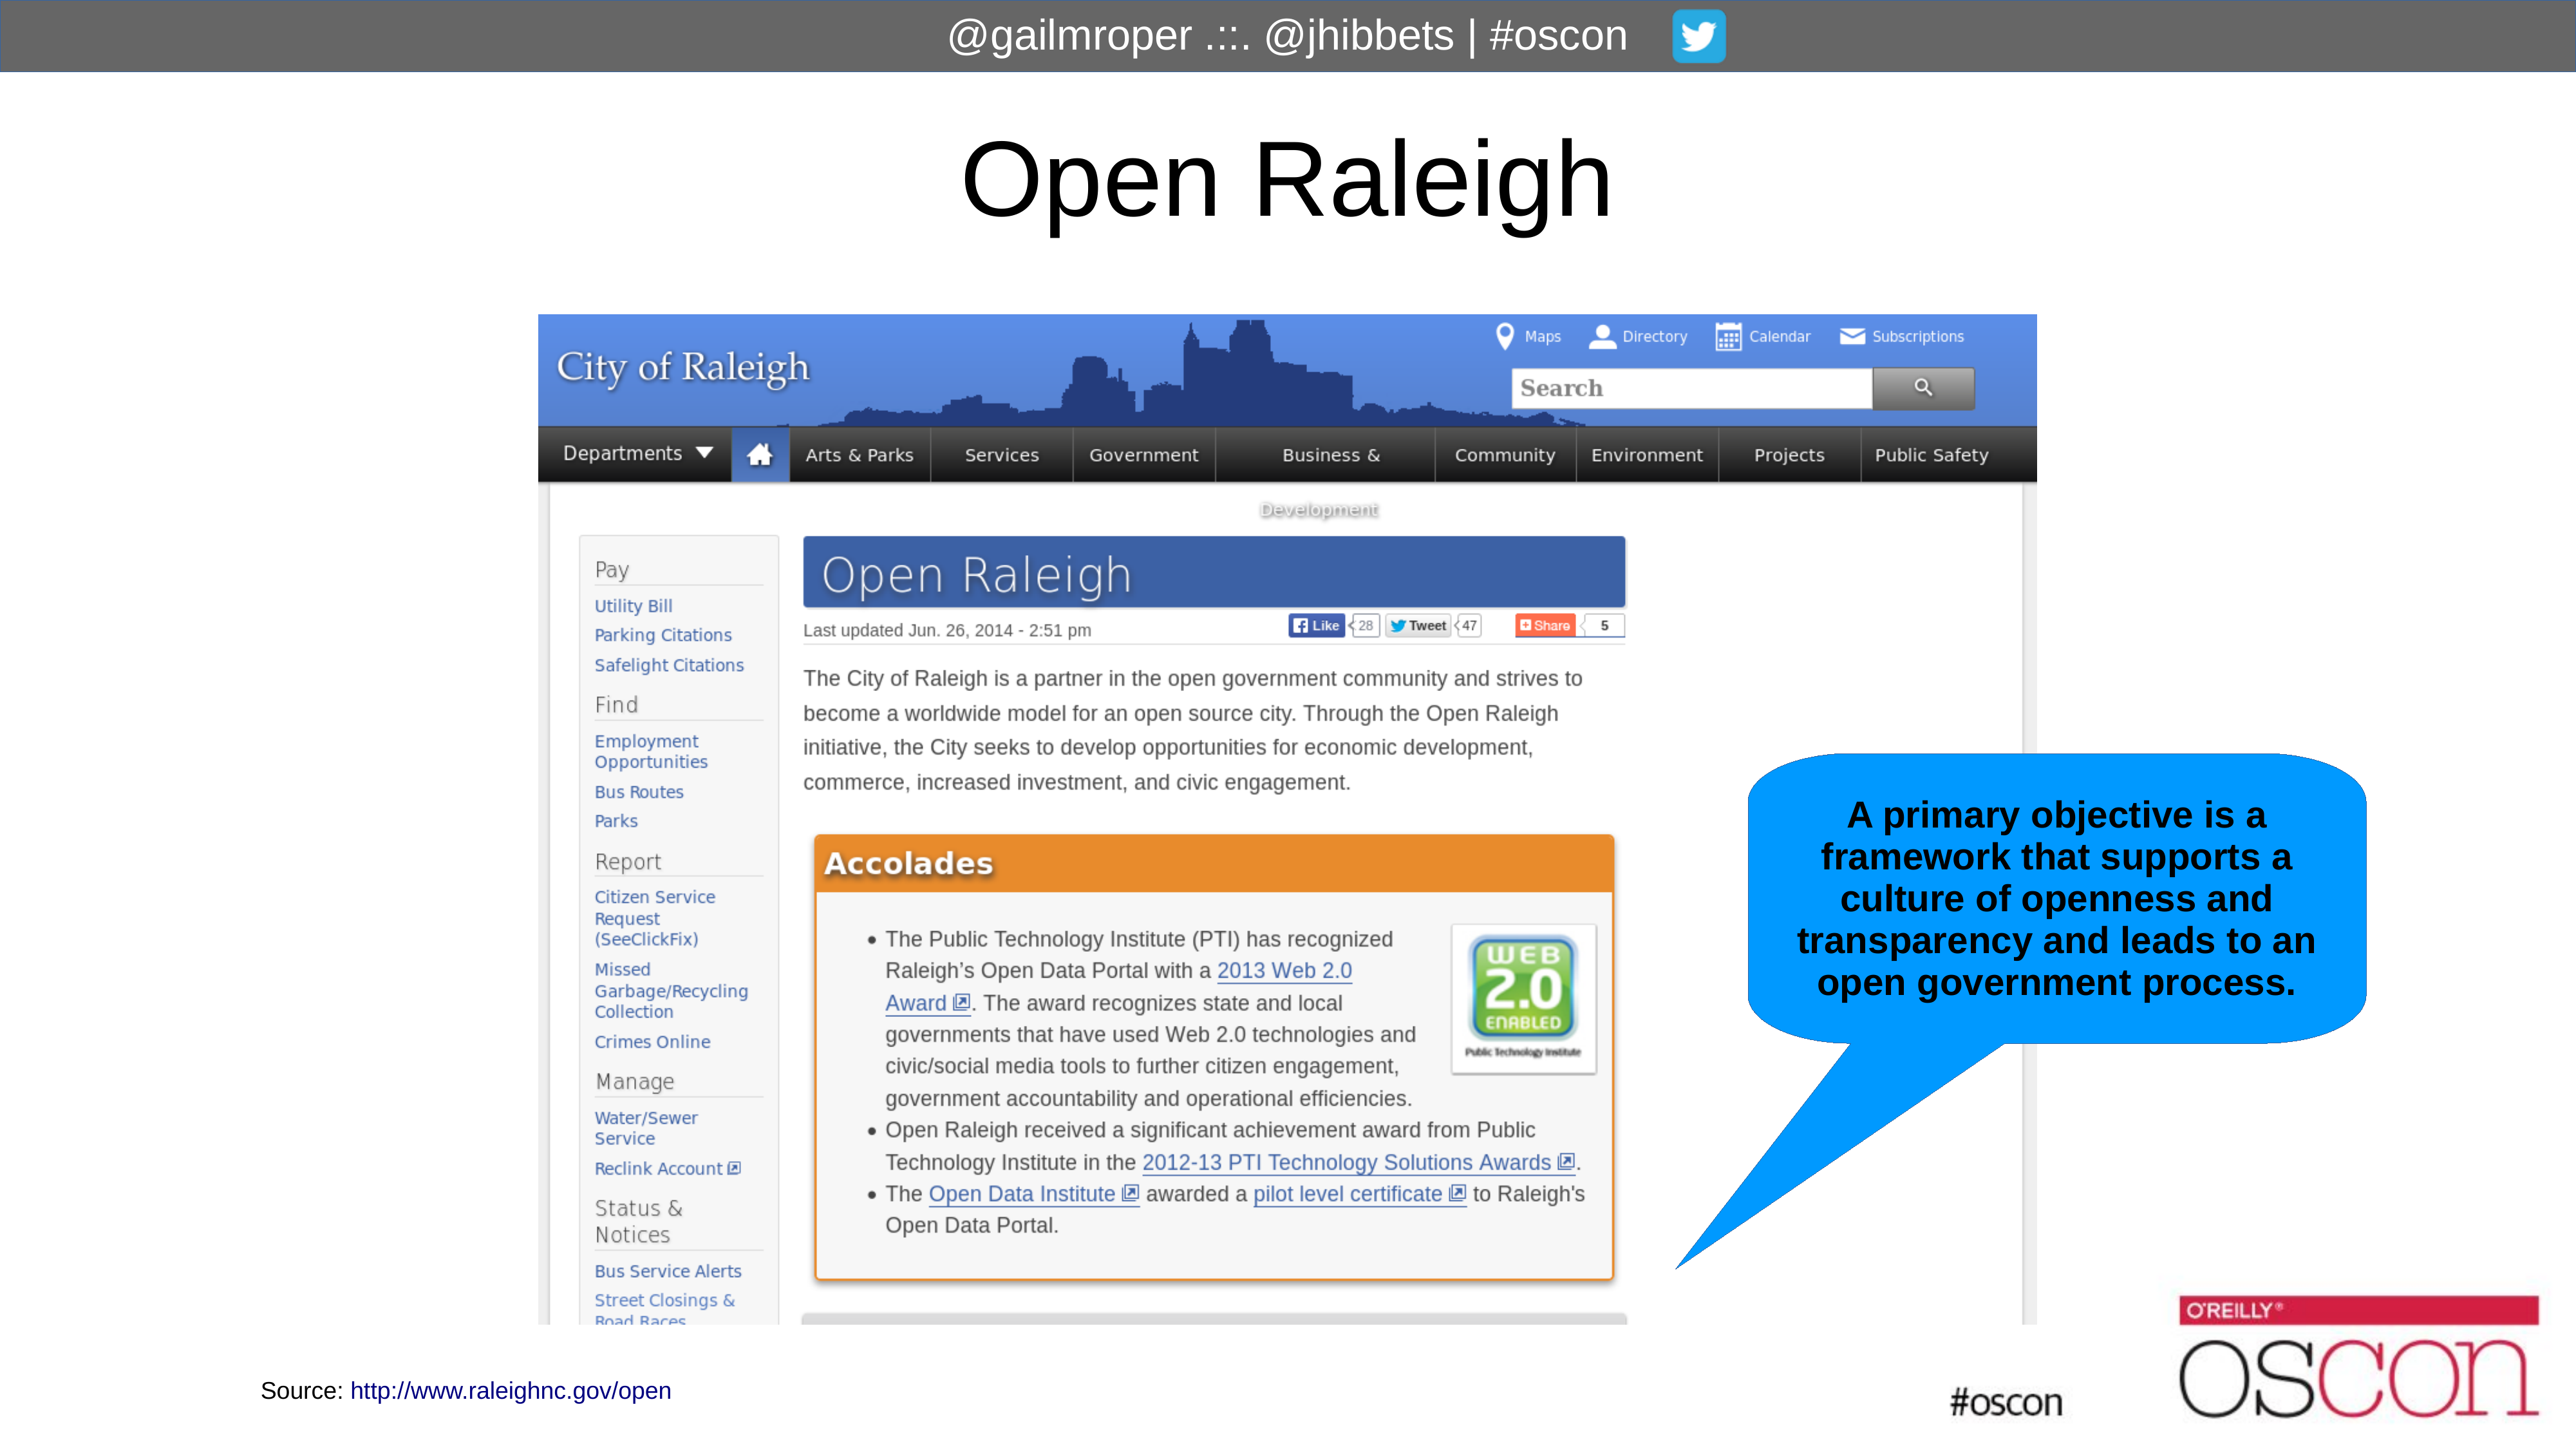

# Open Raleigh
A primary objective is a framework that supports a culture of openness and transparency and leads to an open government process.
Source: http://www.raleighnc.gov/open